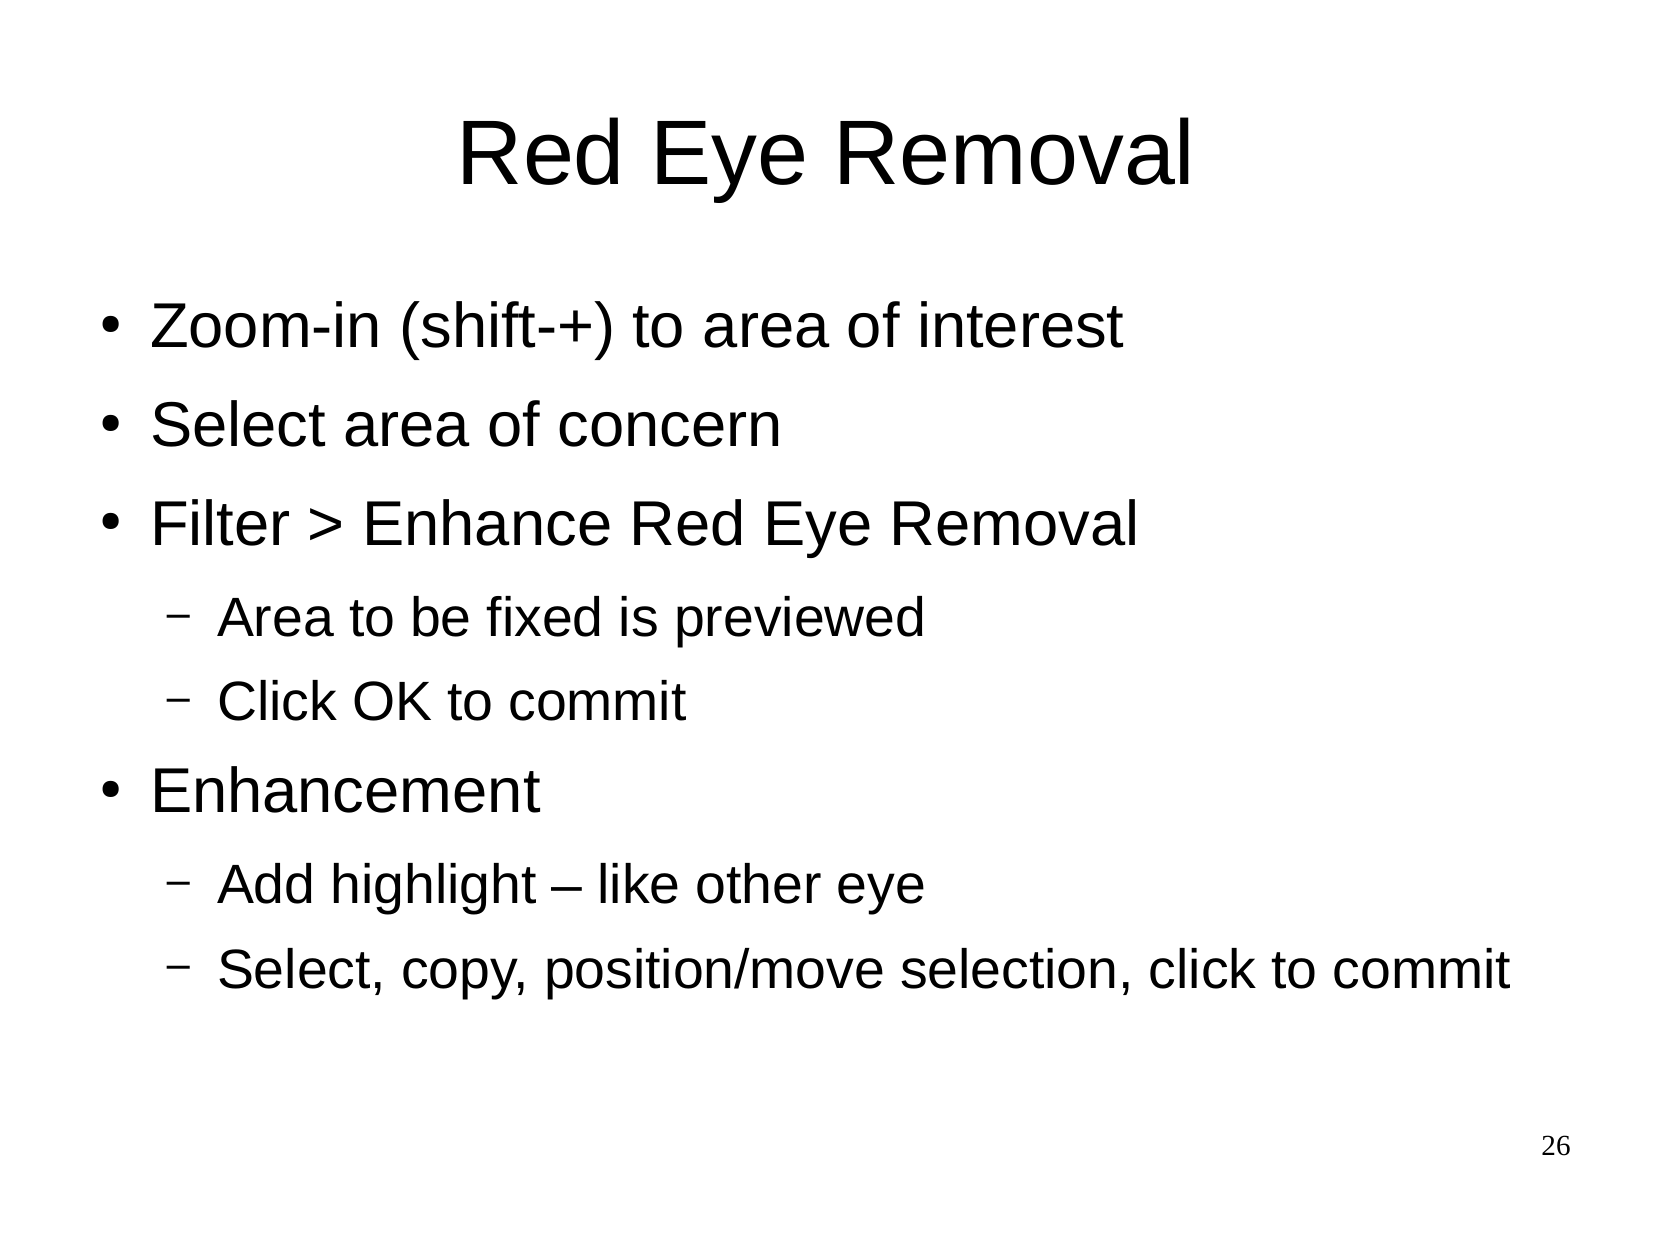

# Red Eye Removal
Zoom-in (shift-+) to area of interest
Select area of concern
Filter > Enhance Red Eye Removal
Area to be fixed is previewed
Click OK to commit
Enhancement
Add highlight – like other eye
Select, copy, position/move selection, click to commit
26